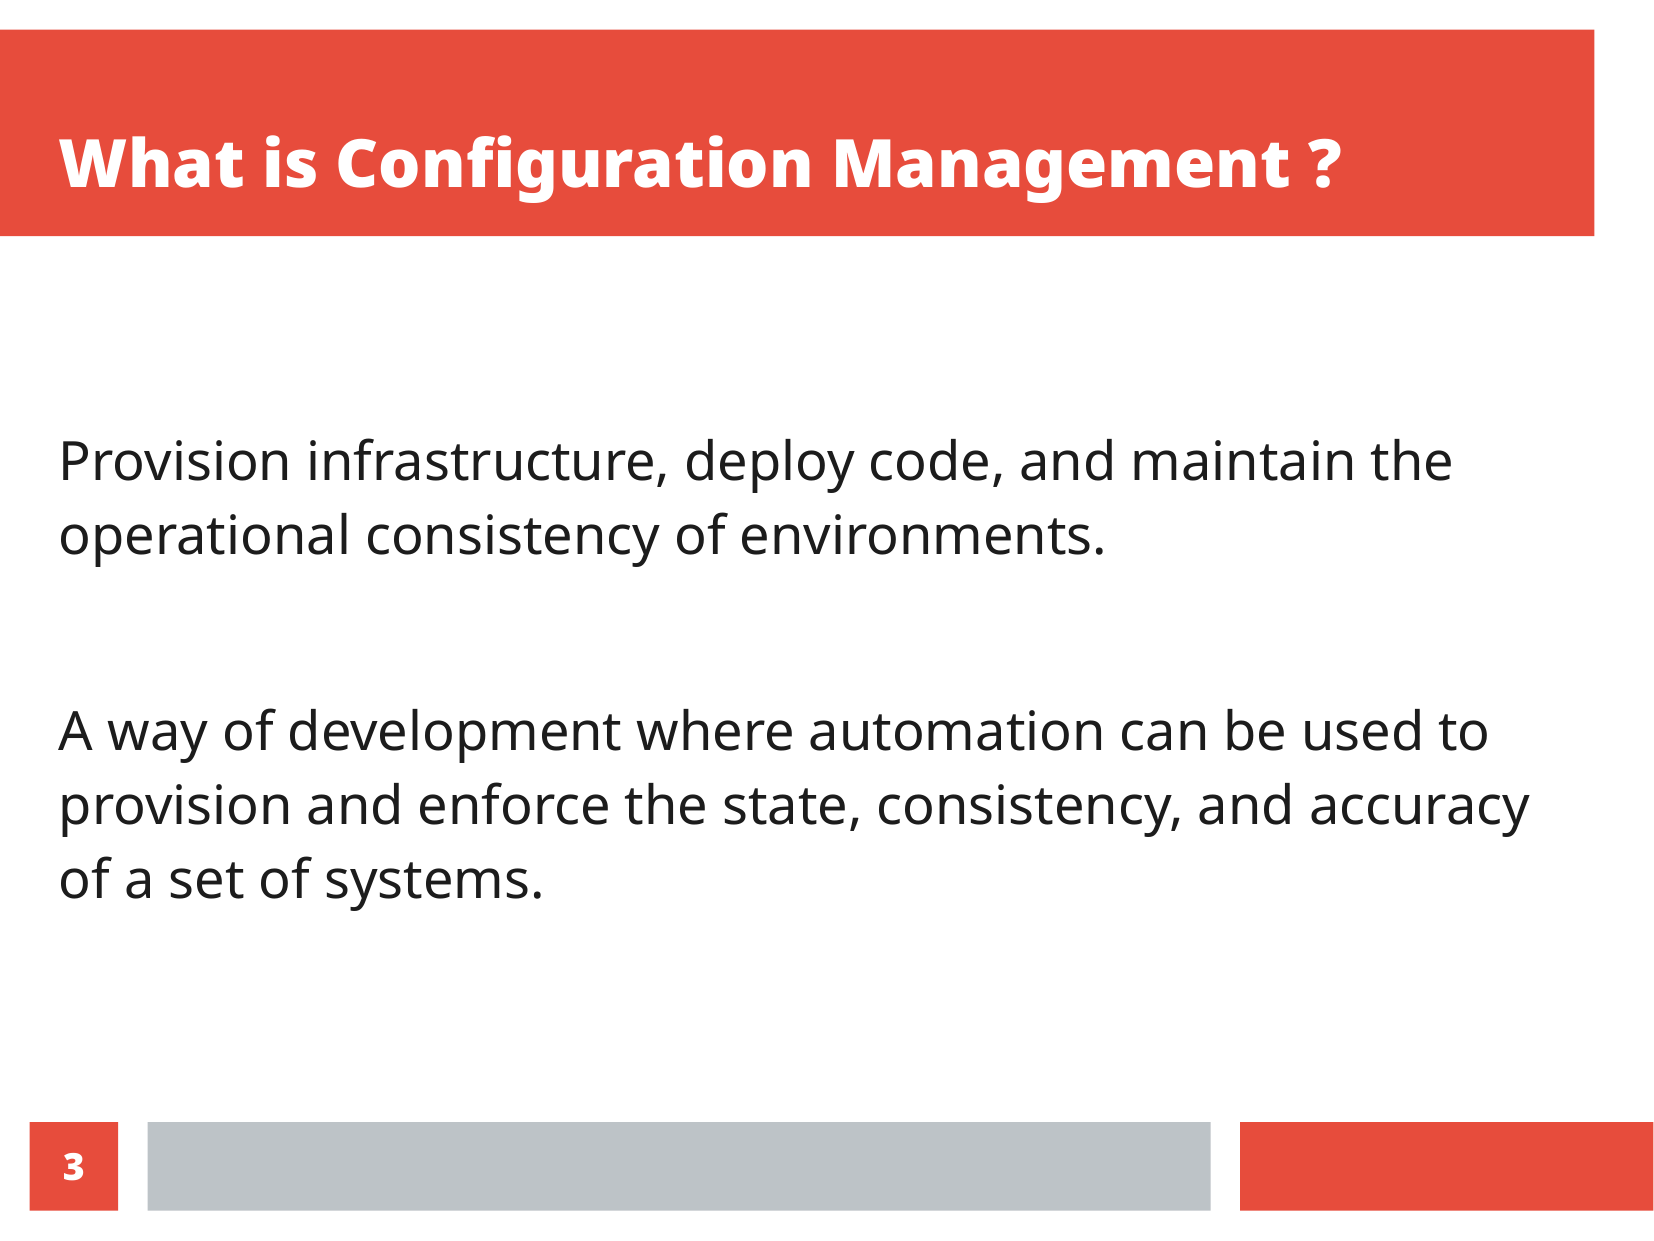

# What is Configuration Management ?
Provision infrastructure, deploy code, and maintain the operational consistency of environments.
A way of development where automation can be used to provision and enforce the state, consistency, and accuracy of a set of systems.
3